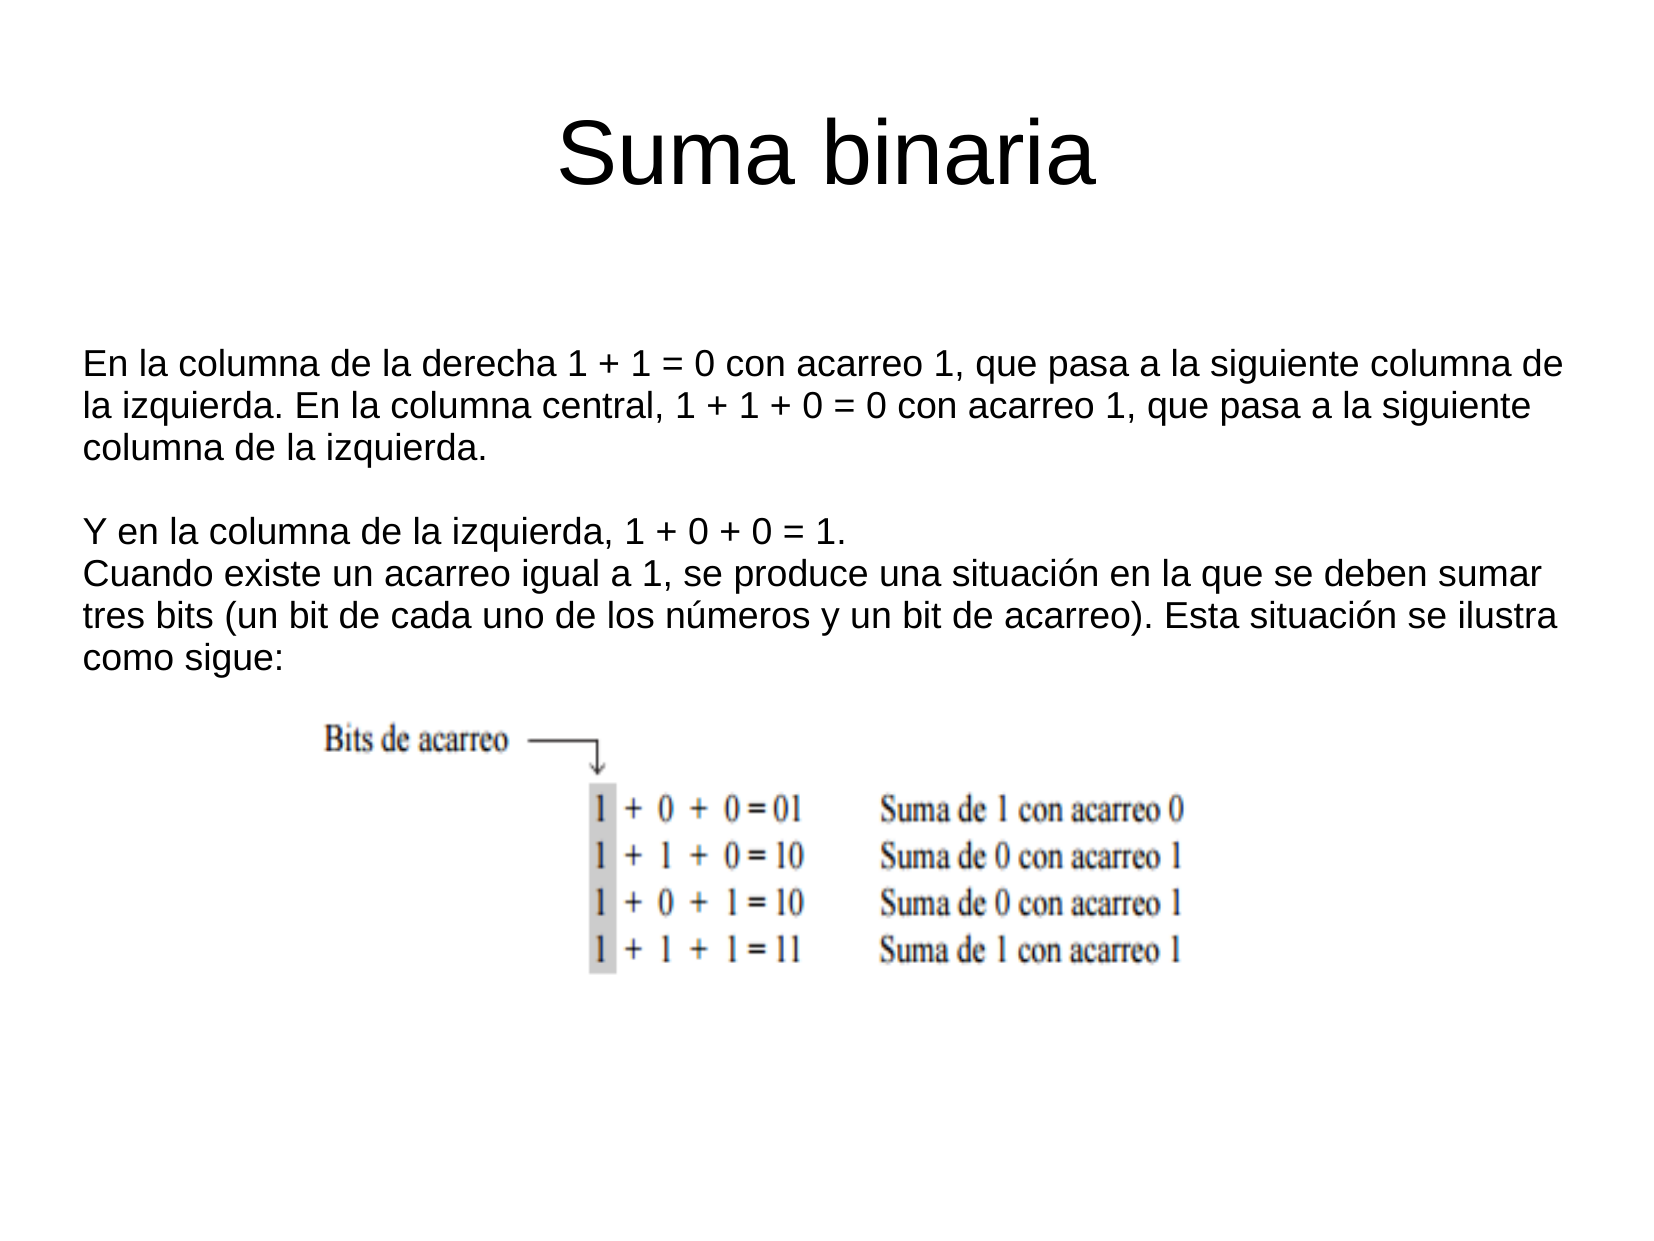

# Suma binaria
En la columna de la derecha 1 + 1 = 0 con acarreo 1, que pasa a la siguiente columna de la izquierda. En la columna central, 1 + 1 + 0 = 0 con acarreo 1, que pasa a la siguiente columna de la izquierda.
Y en la columna de la izquierda, 1 + 0 + 0 = 1.
Cuando existe un acarreo igual a 1, se produce una situación en la que se deben sumar tres bits (un bit de cada uno de los números y un bit de acarreo). Esta situación se ilustra como sigue: